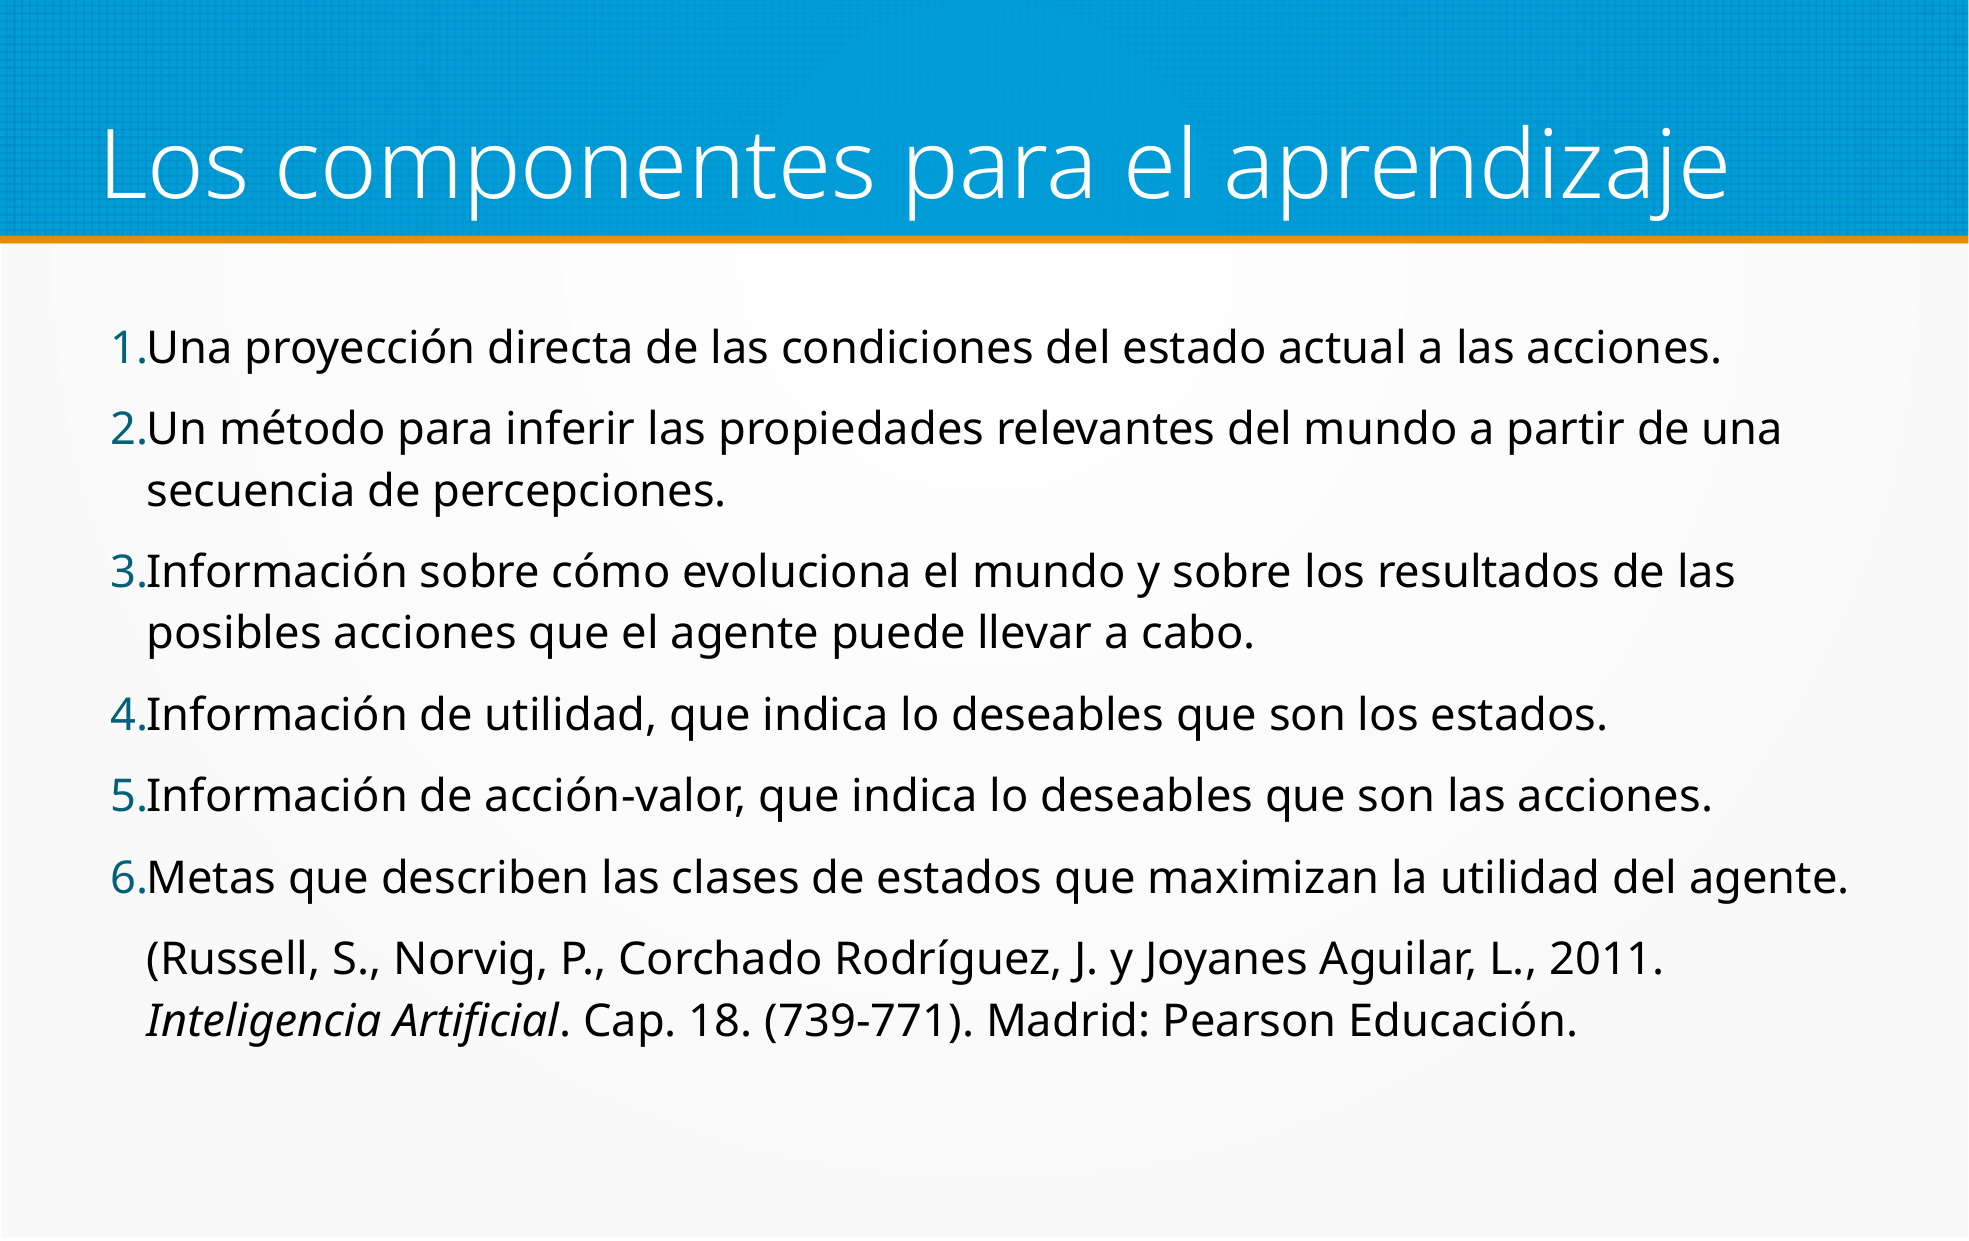

# Los componentes para el aprendizaje
Una proyección directa de las condiciones del estado actual a las acciones.
Un método para inferir las propiedades relevantes del mundo a partir de una secuencia de percepciones.
Información sobre cómo evoluciona el mundo y sobre los resultados de las posibles acciones que el agente puede llevar a cabo.
Información de utilidad, que indica lo deseables que son los estados.
Información de acción-valor, que indica lo deseables que son las acciones.
Metas que describen las clases de estados que maximizan la utilidad del agente.
(Russell, S., Norvig, P., Corchado Rodríguez, J. y Joyanes Aguilar, L., 2011. Inteligencia Artificial. Cap. 18. (739-771). Madrid: Pearson Educación.